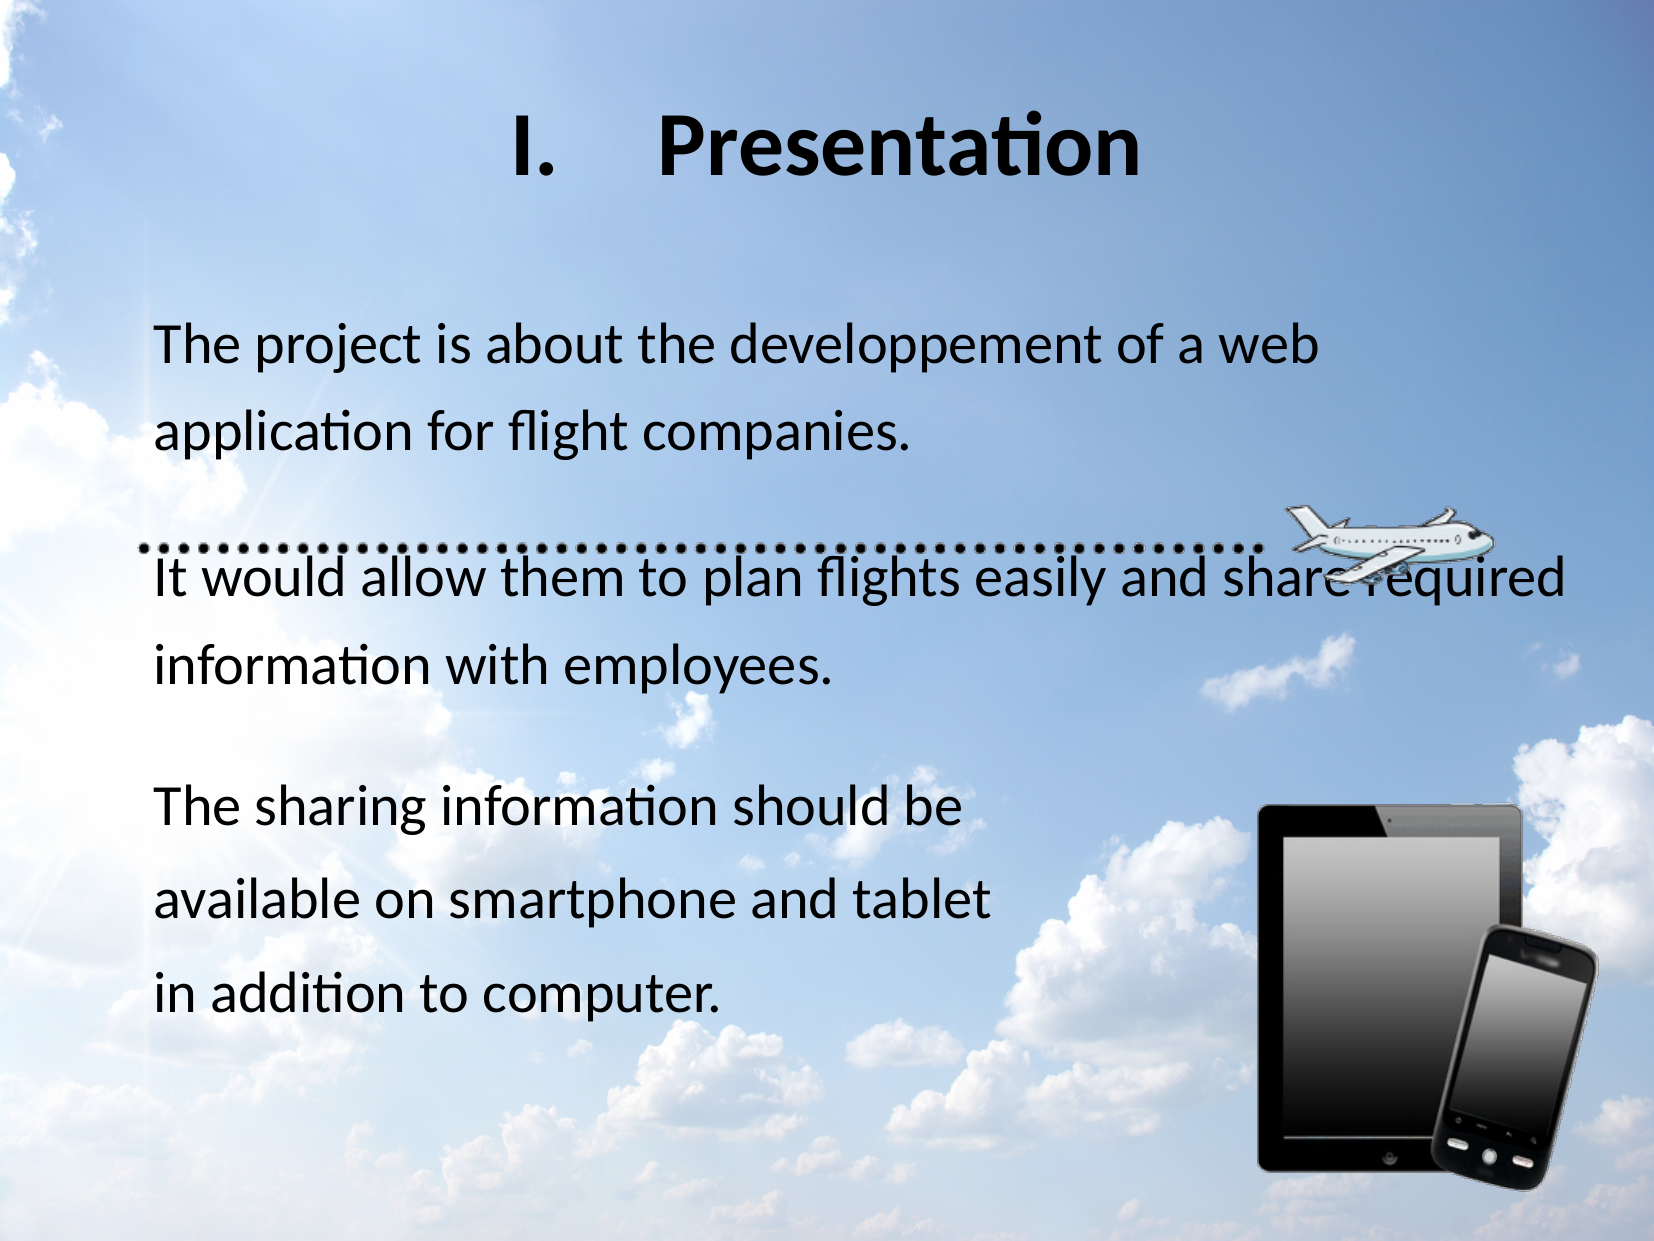

# I.		Presentation
The project is about the developpement of a web application for flight companies.
It would allow them to plan flights easily and share required information with employees.
The sharing information should be
available on smartphone and tablet
in addition to computer.